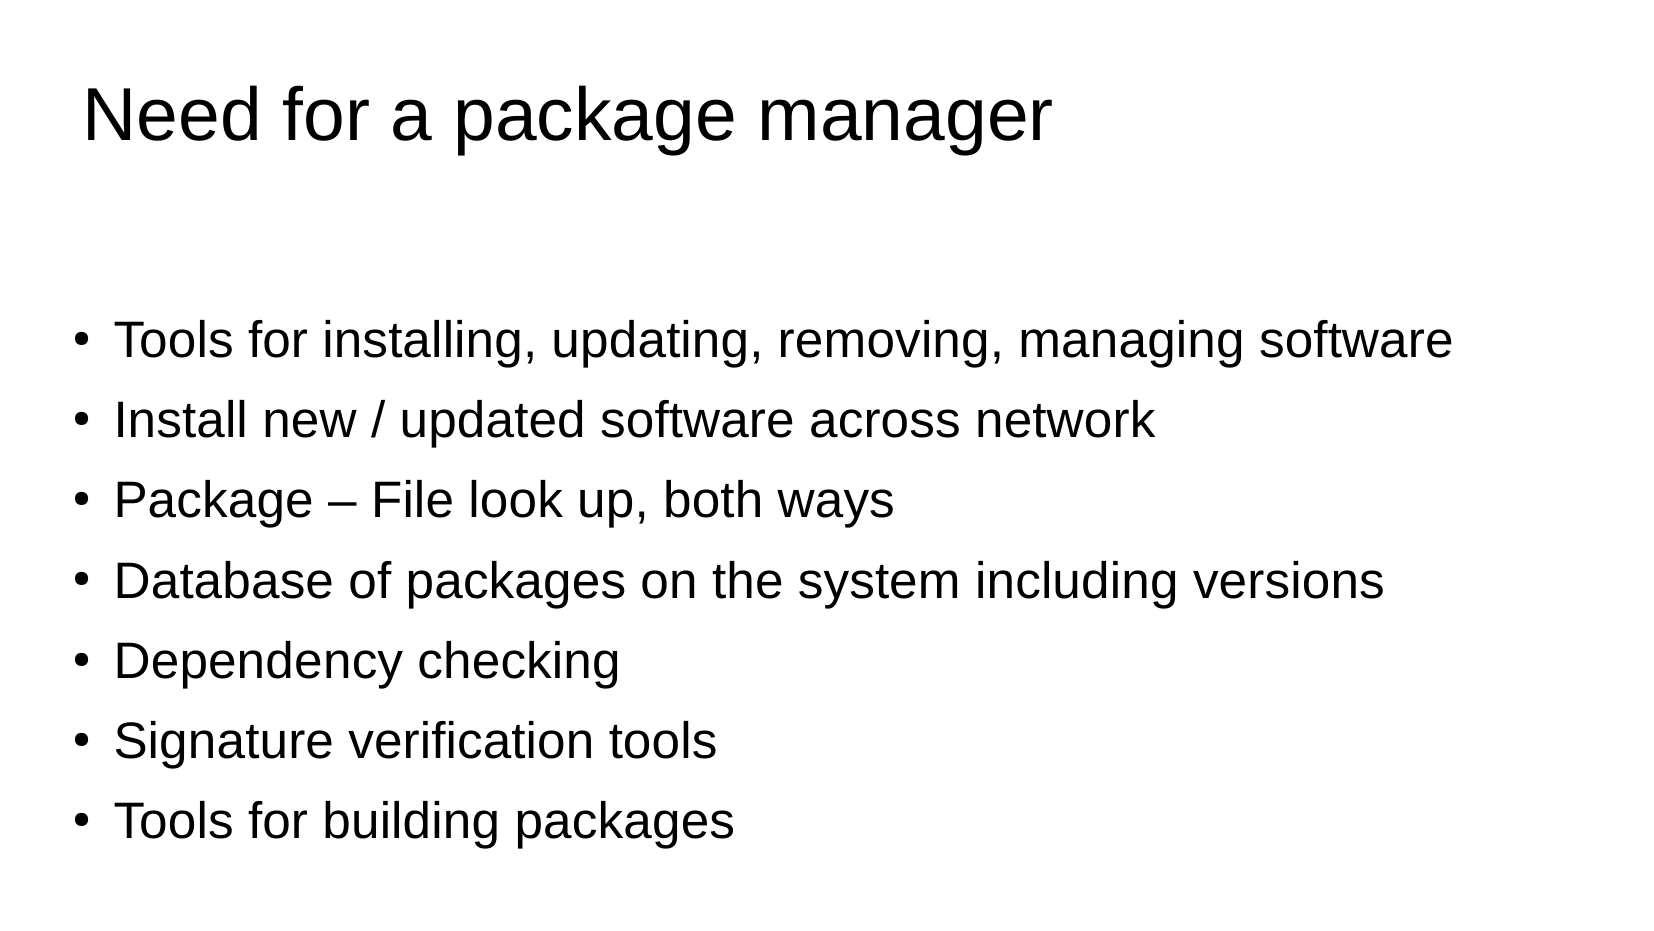

# Need for a package manager
Tools for installing, updating, removing, managing software
Install new / updated software across network
Package – File look up, both ways
Database of packages on the system including versions
Dependency checking
Signature verification tools
Tools for building packages